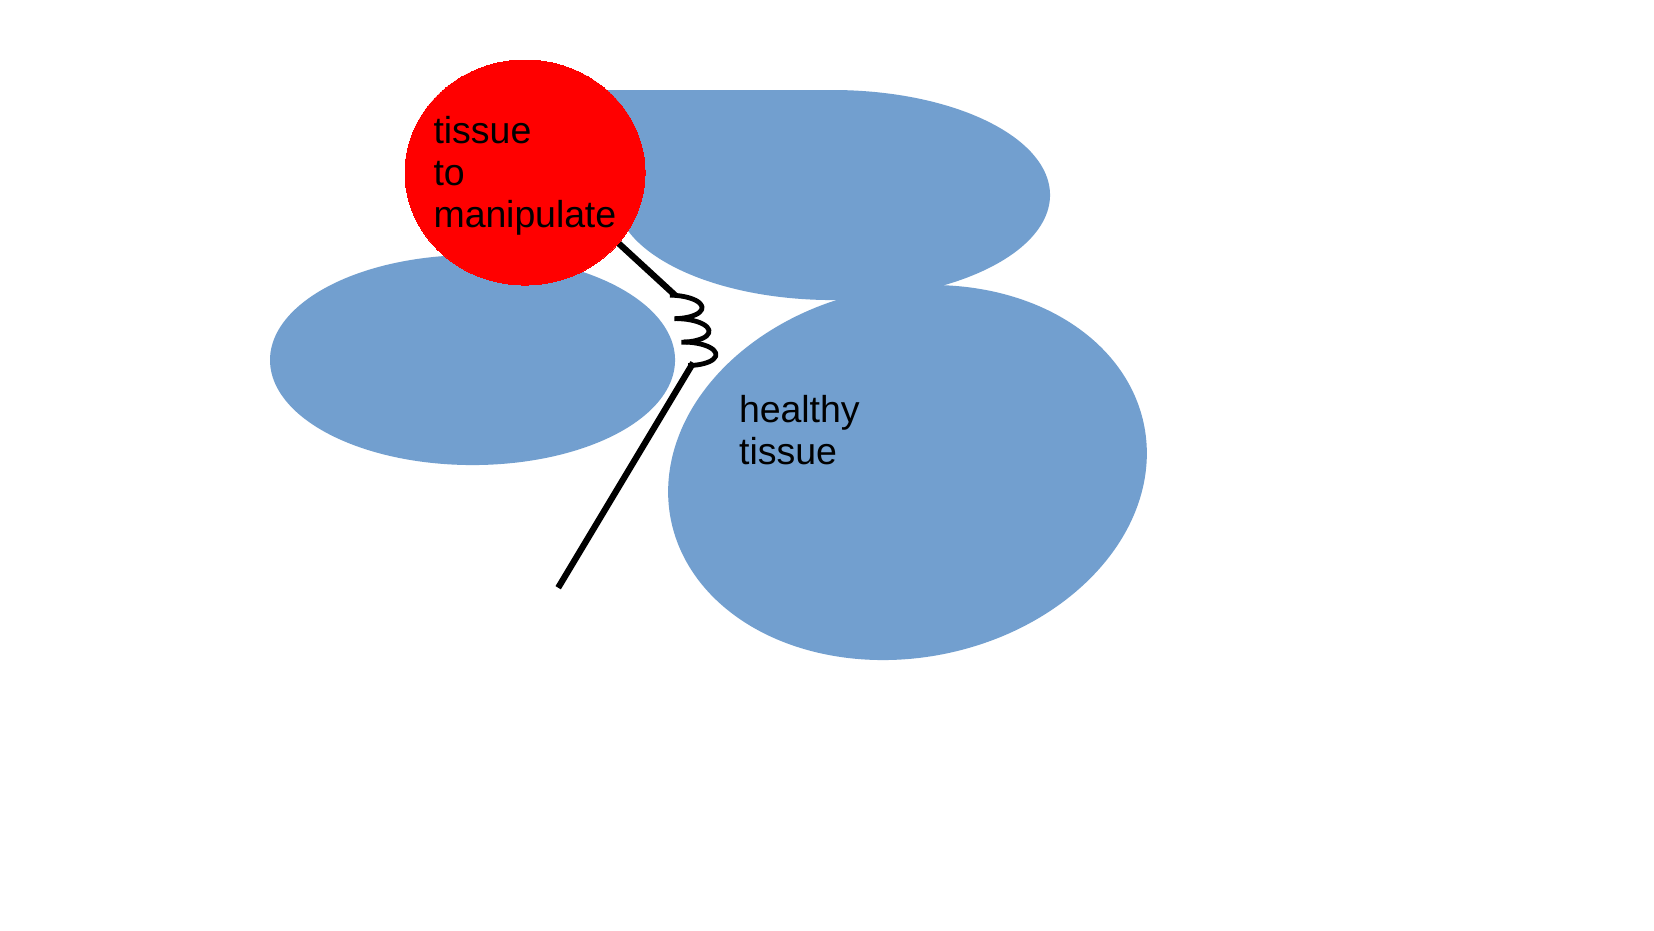

tissue
to
manipulate
tissue
to
modify
healthy
tissue